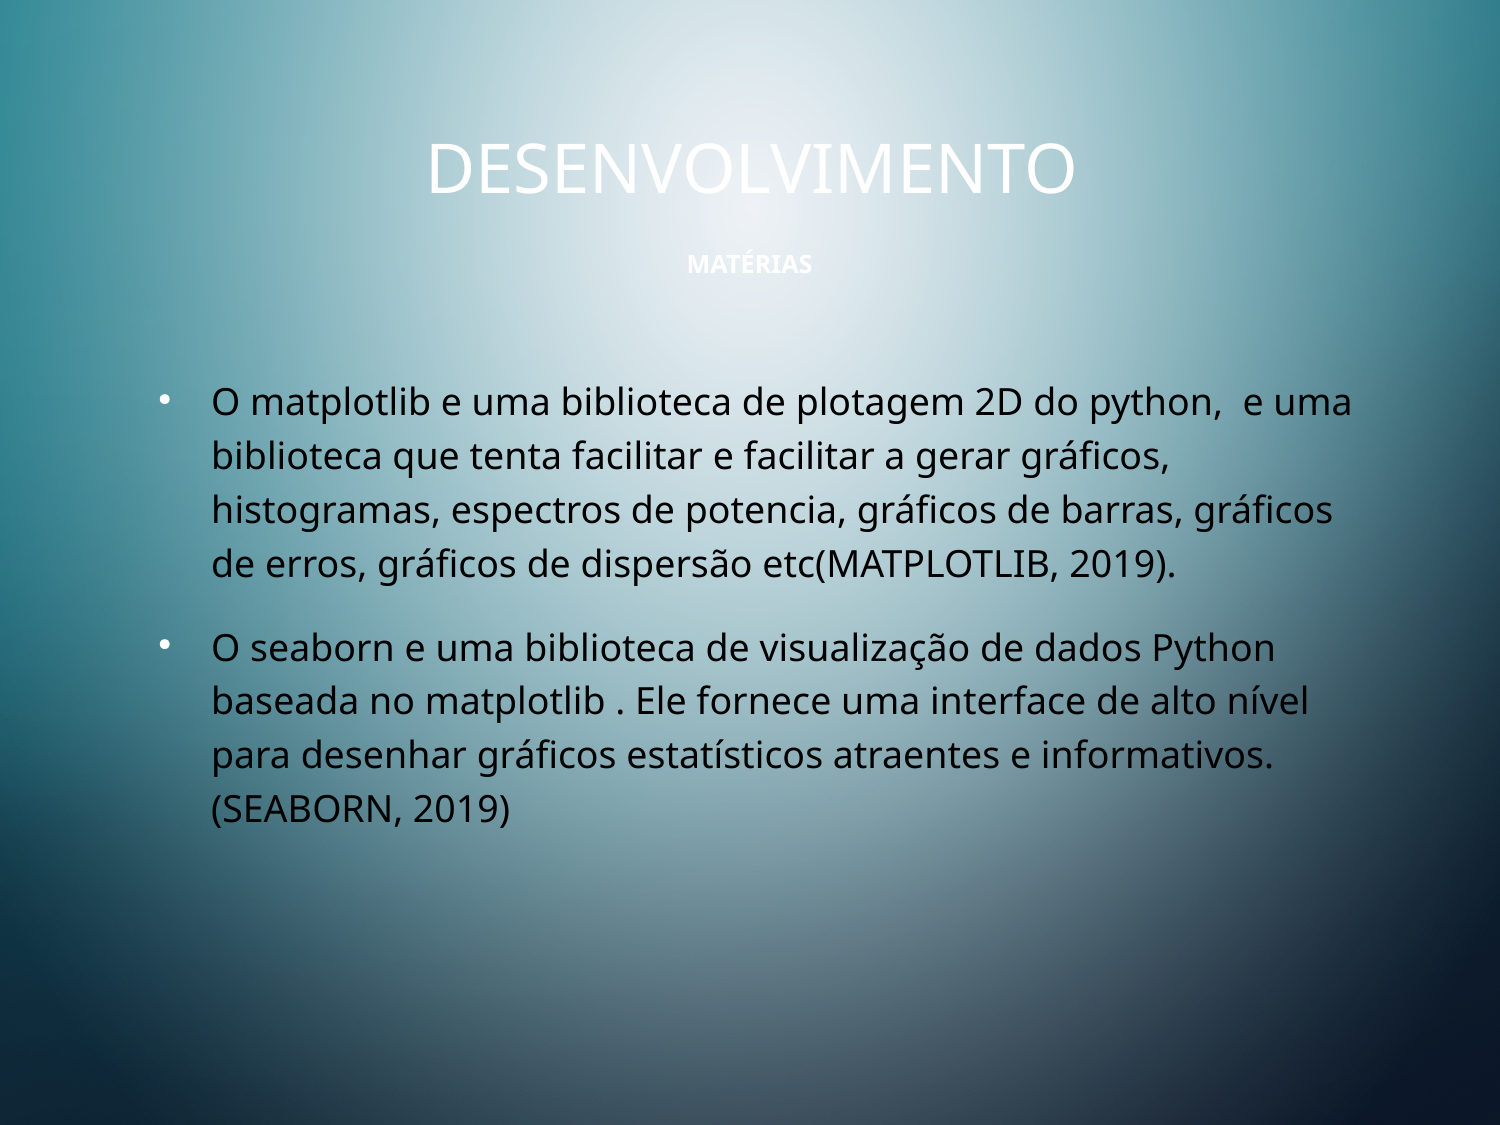

Desenvolvimento
# matérias
O matplotlib e uma biblioteca de plotagem 2D do python, e uma biblioteca que tenta facilitar e facilitar a gerar gráficos, histogramas, espectros de potencia, gráficos de barras, gráficos de erros, gráficos de dispersão etc(MATPLOTLIB, 2019).
O seaborn e uma biblioteca de visualização de dados Python baseada no matplotlib . Ele fornece uma interface de alto nível para desenhar gráficos estatísticos atraentes e informativos.(SEABORN, 2019)